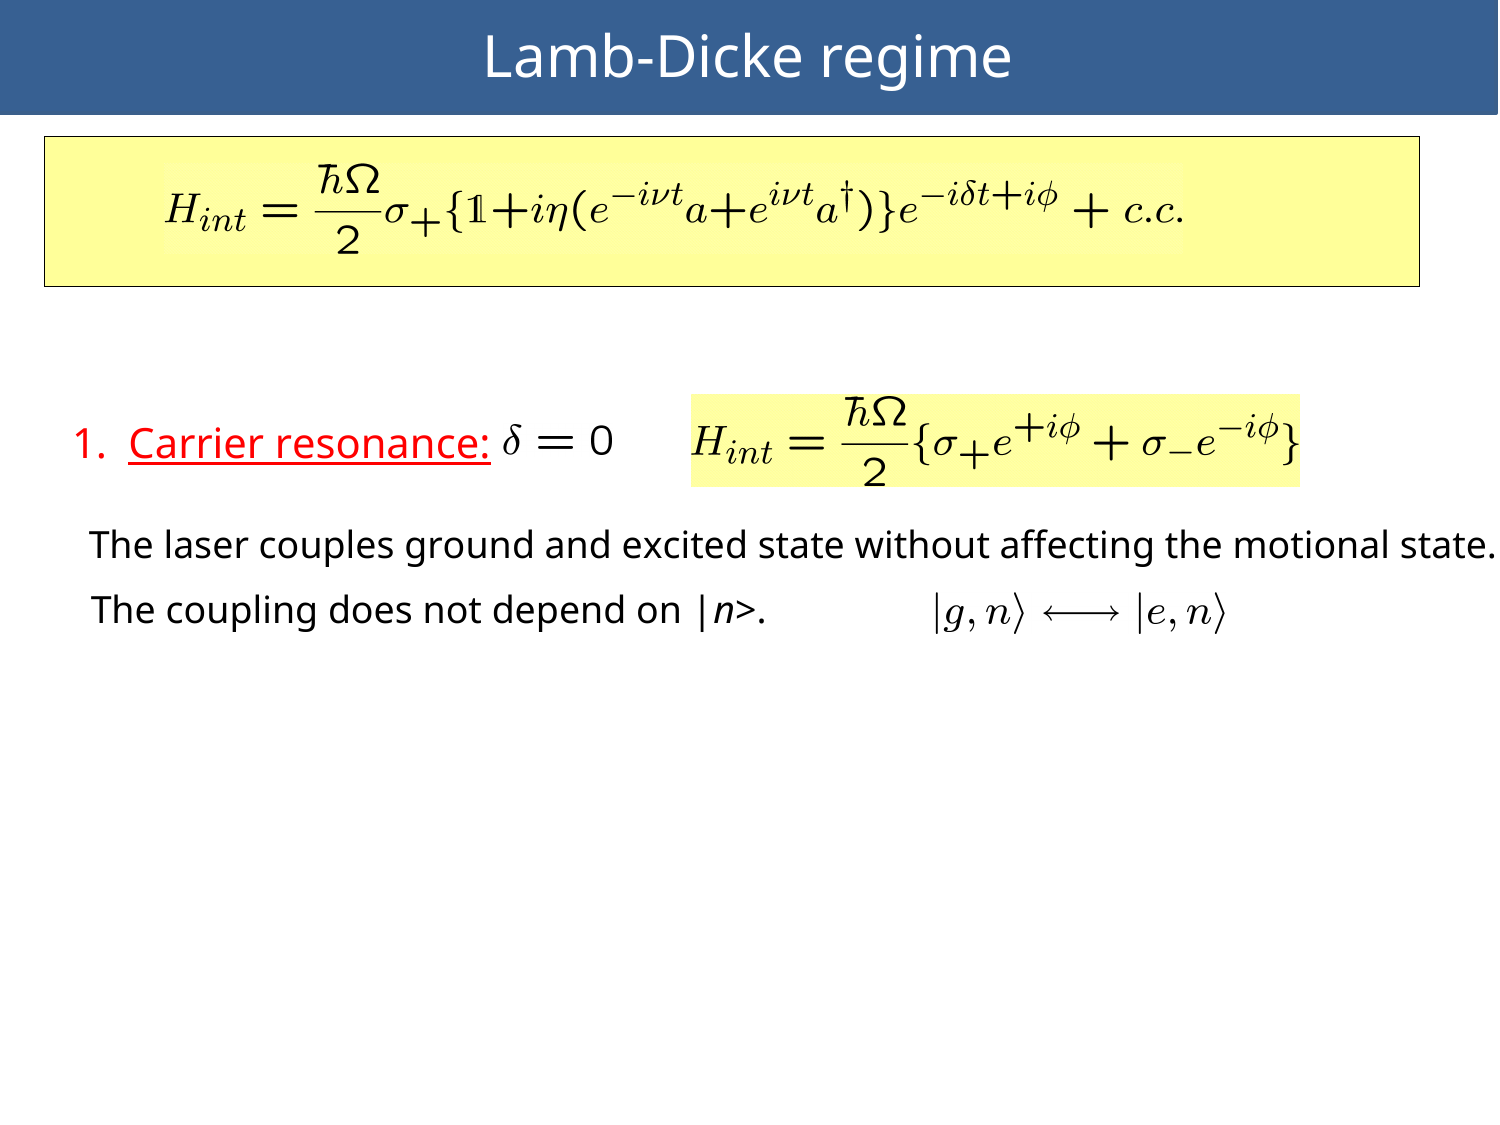

# Lamb-Dicke regime
Carrier resonance:
The laser couples ground and excited state without affecting the motional state.
The coupling does not depend on |n>.